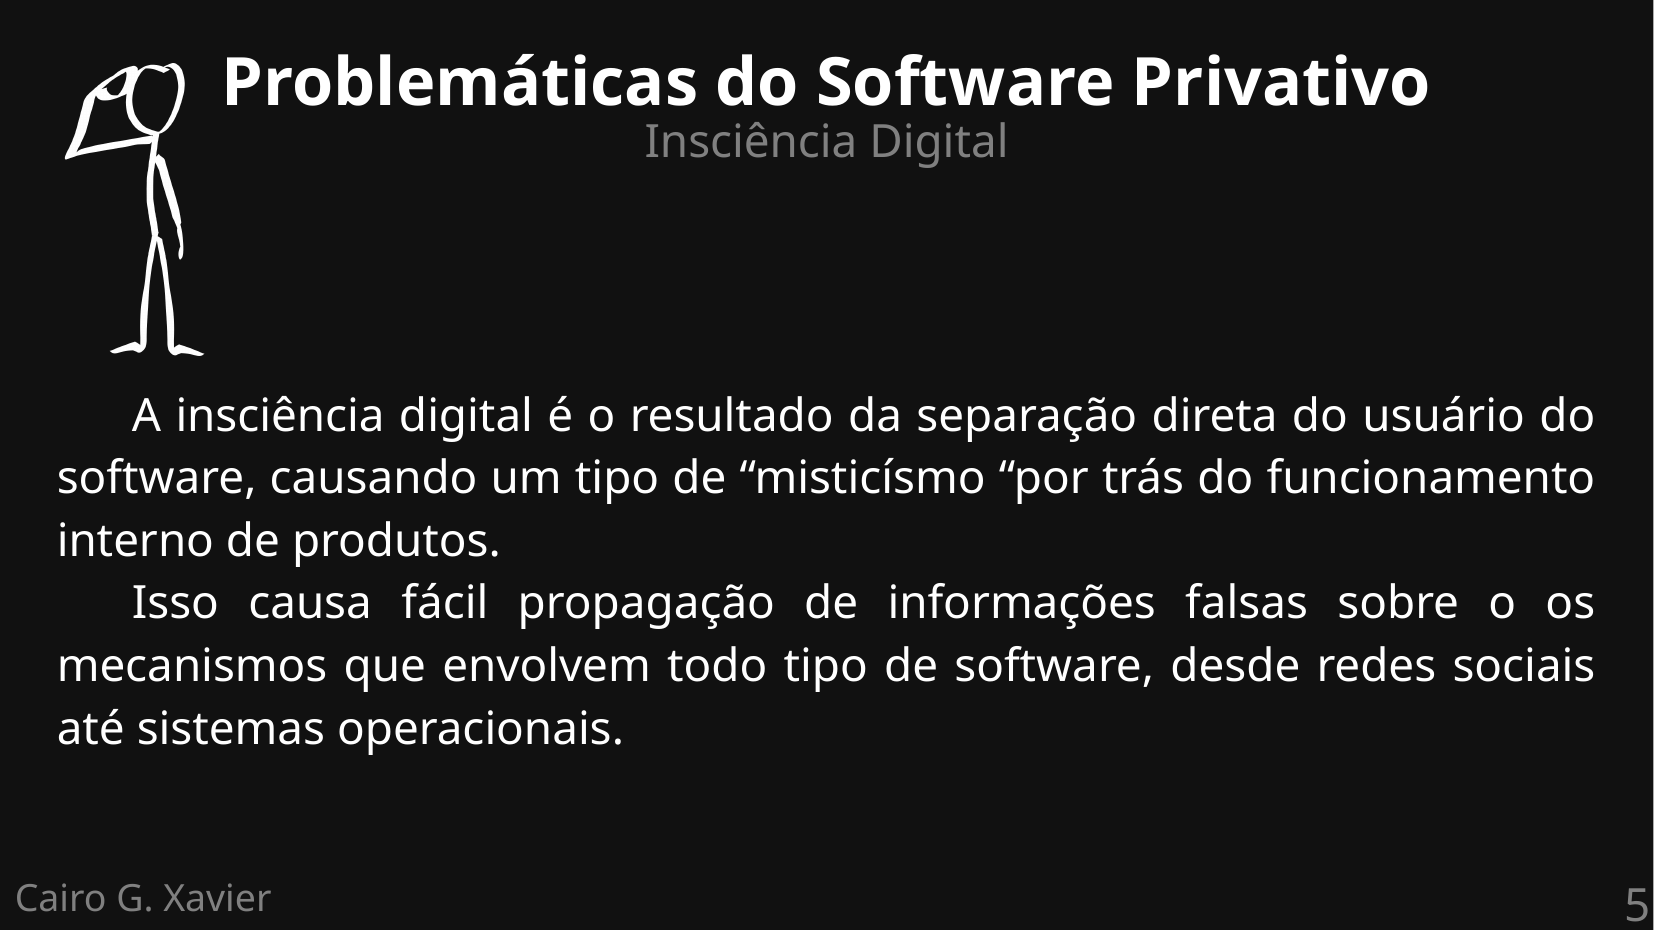

Problemáticas do Software Privativo
Insciência Digital
	A insciência digital é o resultado da separação direta do usuário do software, causando um tipo de “misticísmo “por trás do funcionamento interno de produtos.
	Isso causa fácil propagação de informações falsas sobre o os mecanismos que envolvem todo tipo de software, desde redes sociais até sistemas operacionais.
Cairo G. Xavier